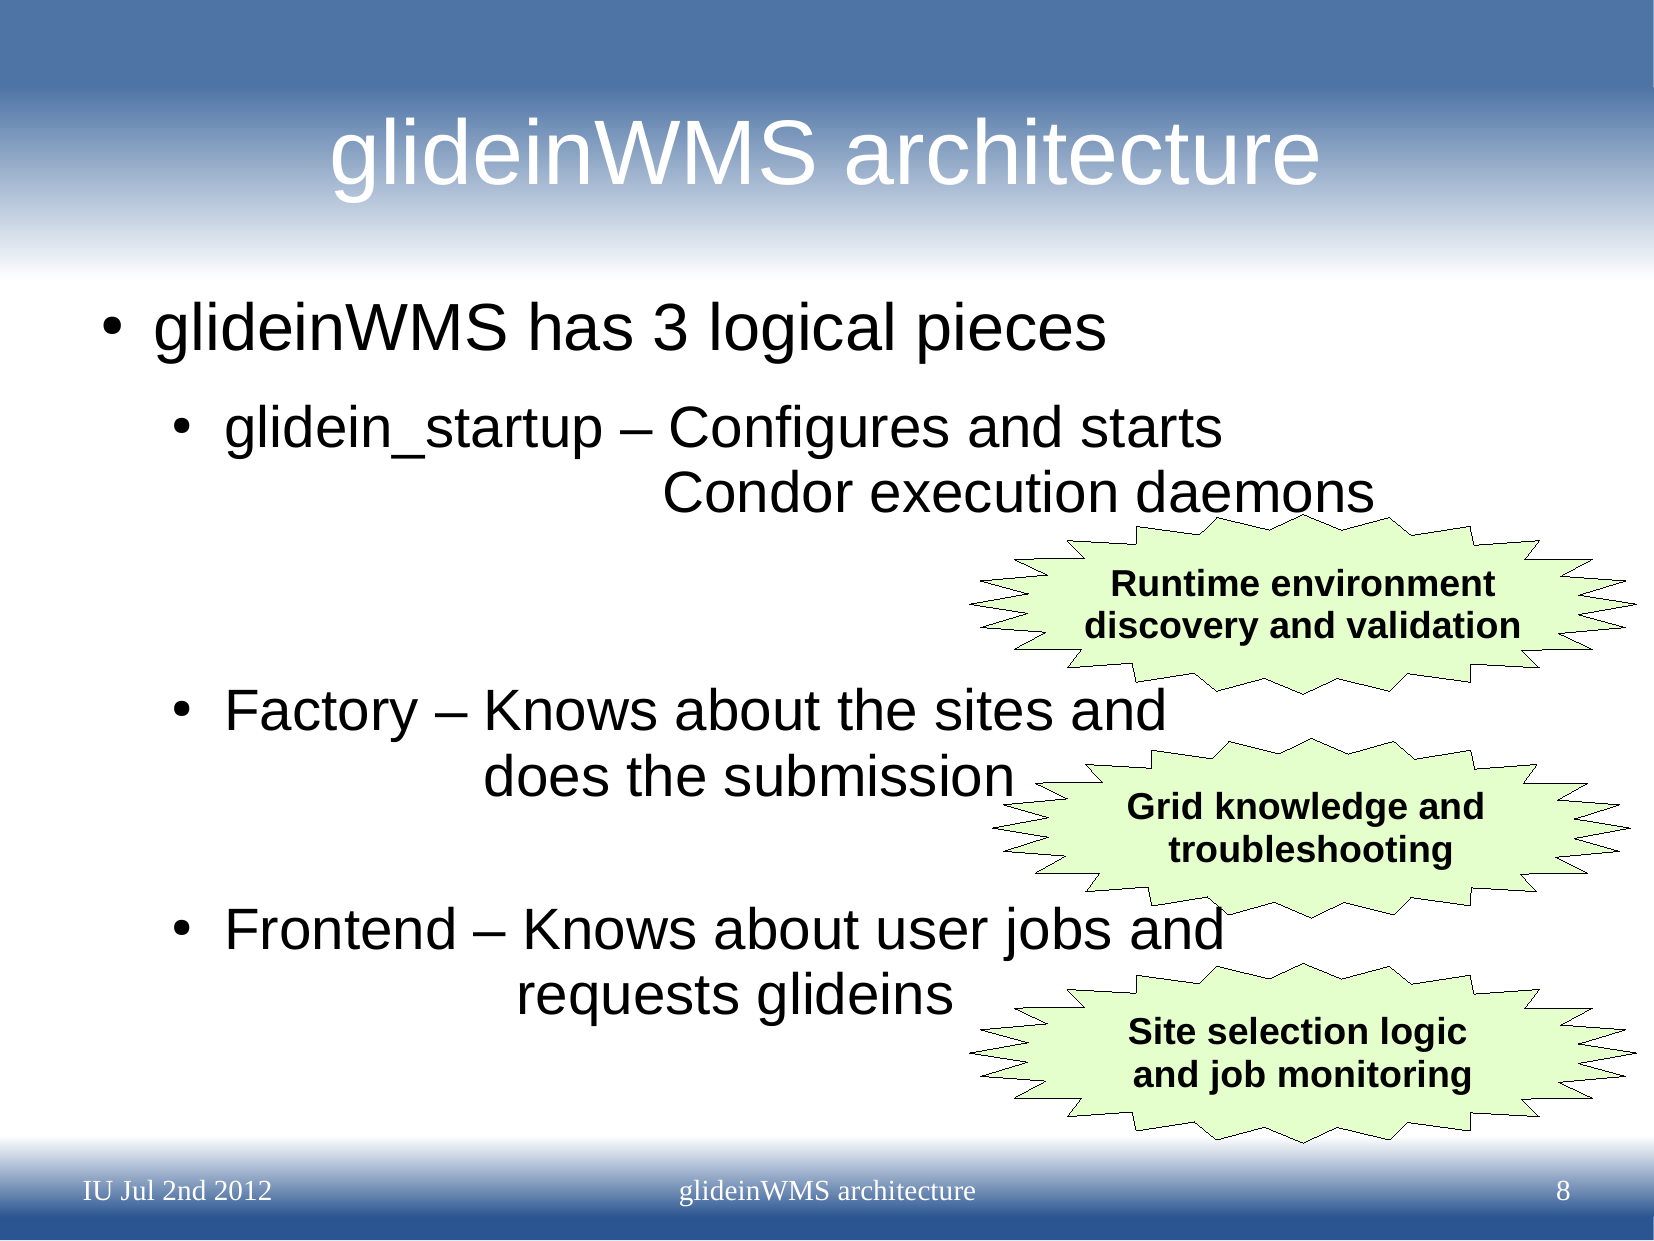

# glideinWMS architecture
glideinWMS has 3 logical pieces
glidein_startup – Configures and starts
 Condor execution daemons
Factory – Knows about the sites and
 does the submission
Frontend – Knows about user jobs and
 requests glideins
Runtime environment
discovery and validation
Grid knowledge and
troubleshooting
Site selection logic
and job monitoring
IU Jul 2nd 2012
glideinWMS architecture
8